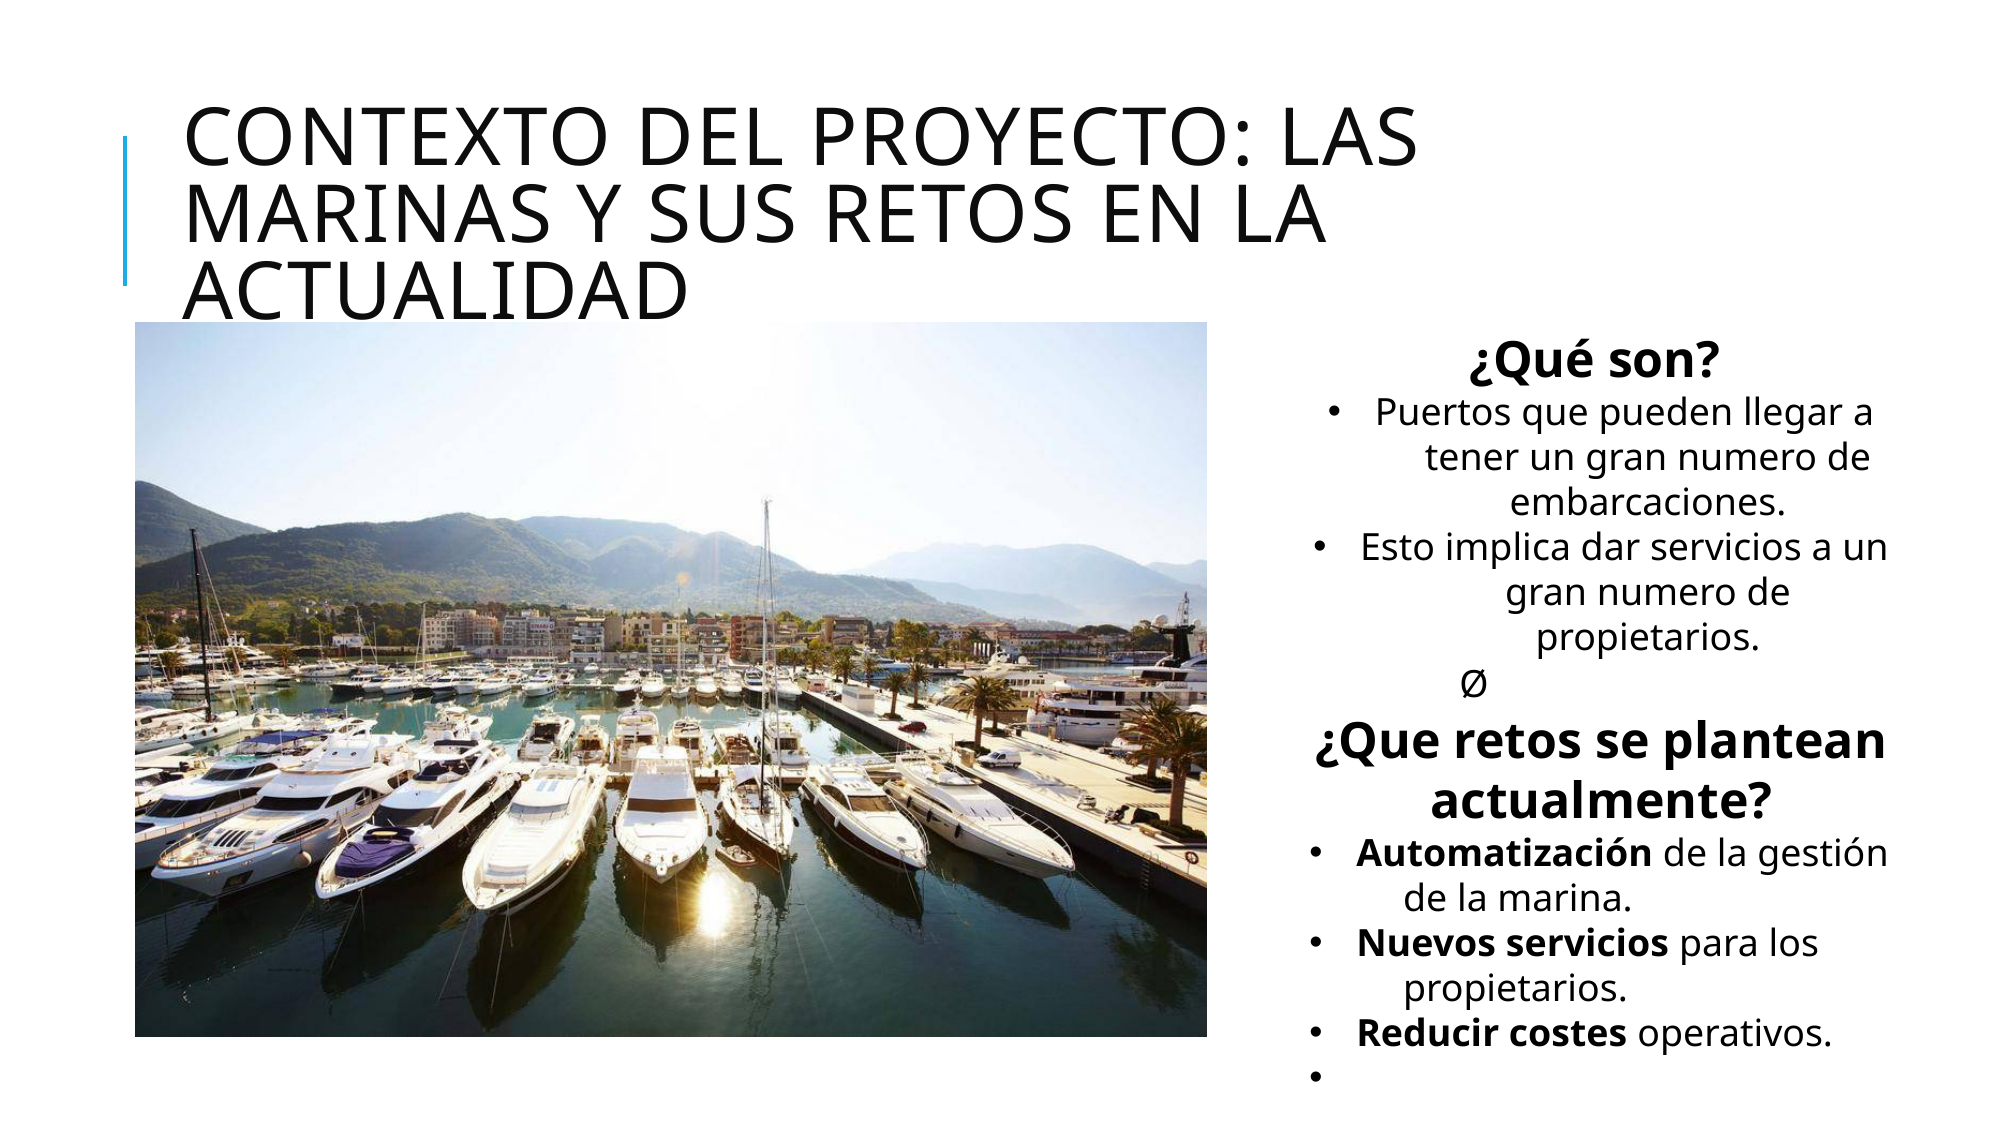

# Contexto del proyecto: Las marinas y sus retos en la actualidad
¿Qué son?
Puertos que pueden llegar a tener un gran numero de embarcaciones.
Esto implica dar servicios a un gran numero de propietarios.
¿Que retos se plantean actualmente?
Automatización de la gestión de la marina.
Nuevos servicios para los propietarios.
Reducir costes operativos.